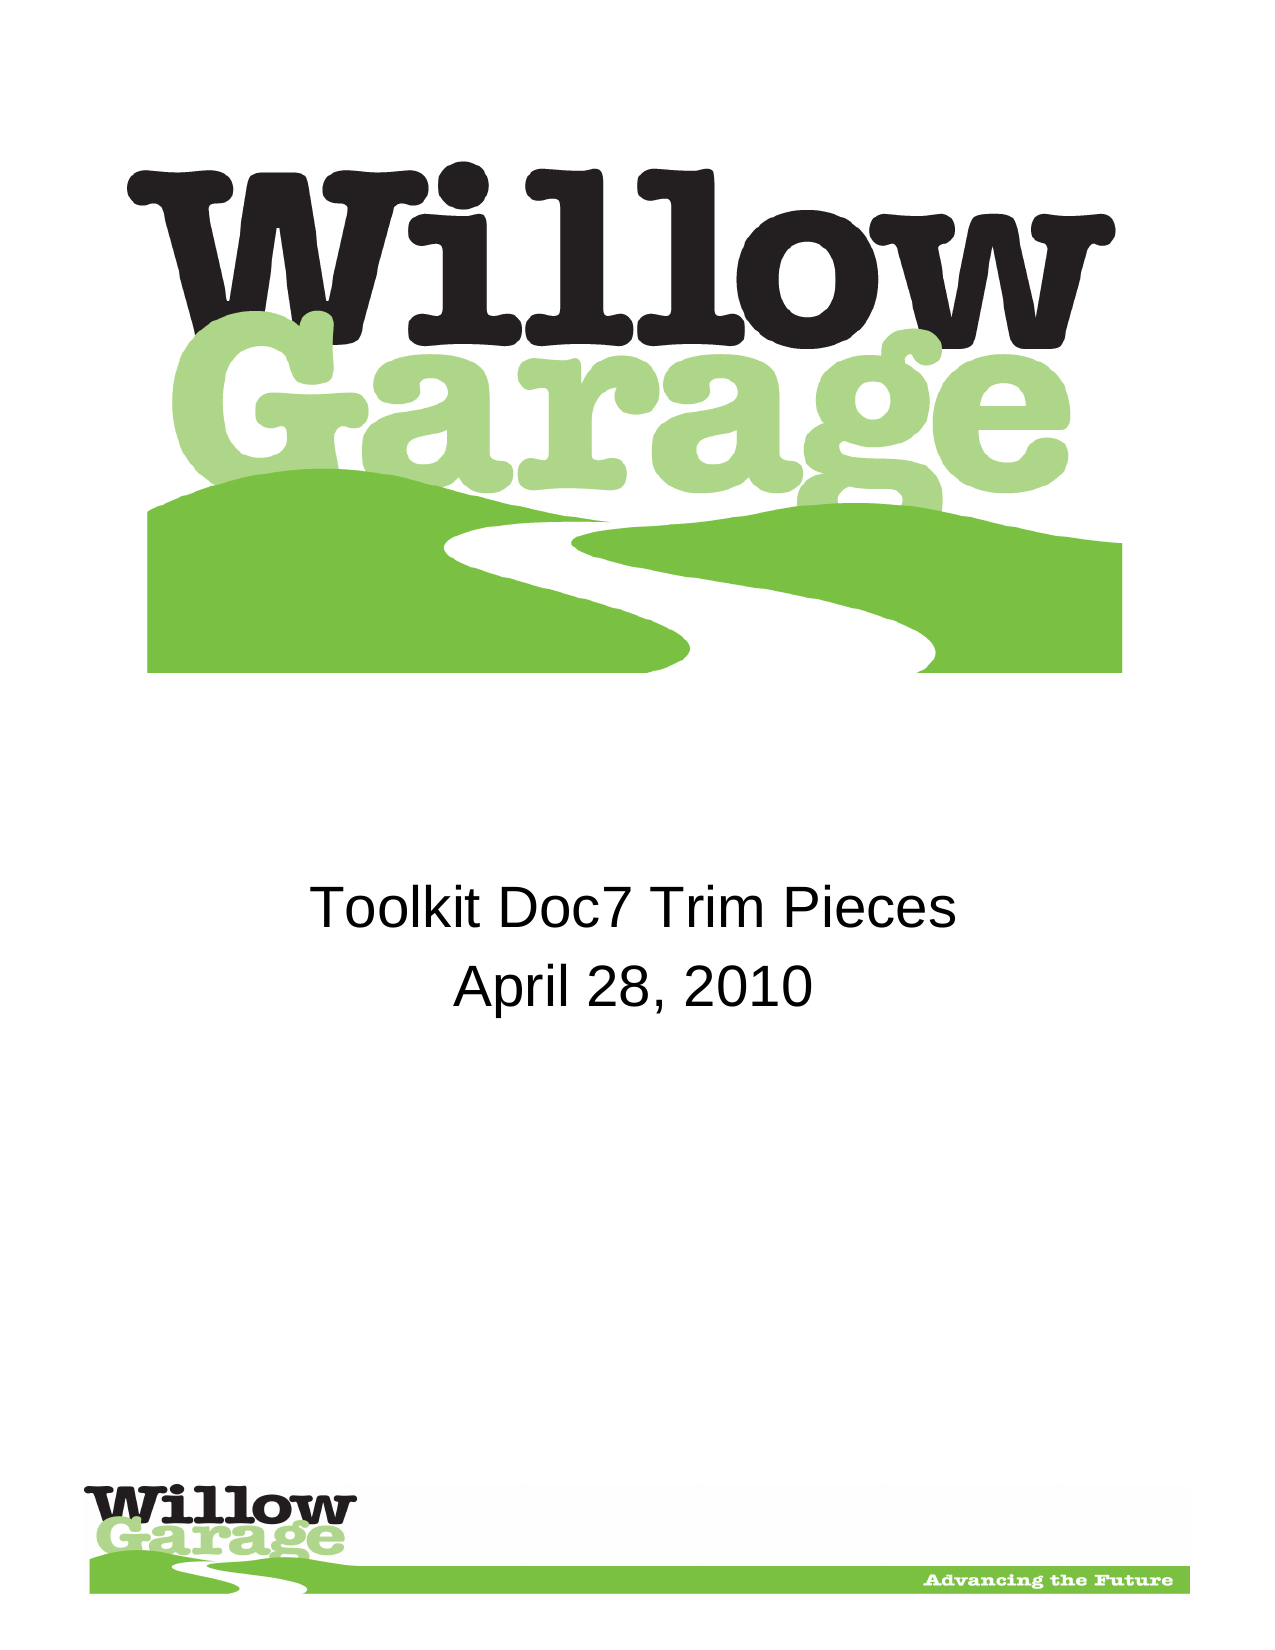

# Toolkit Doc7 Trim Pieces
April 28, 2010